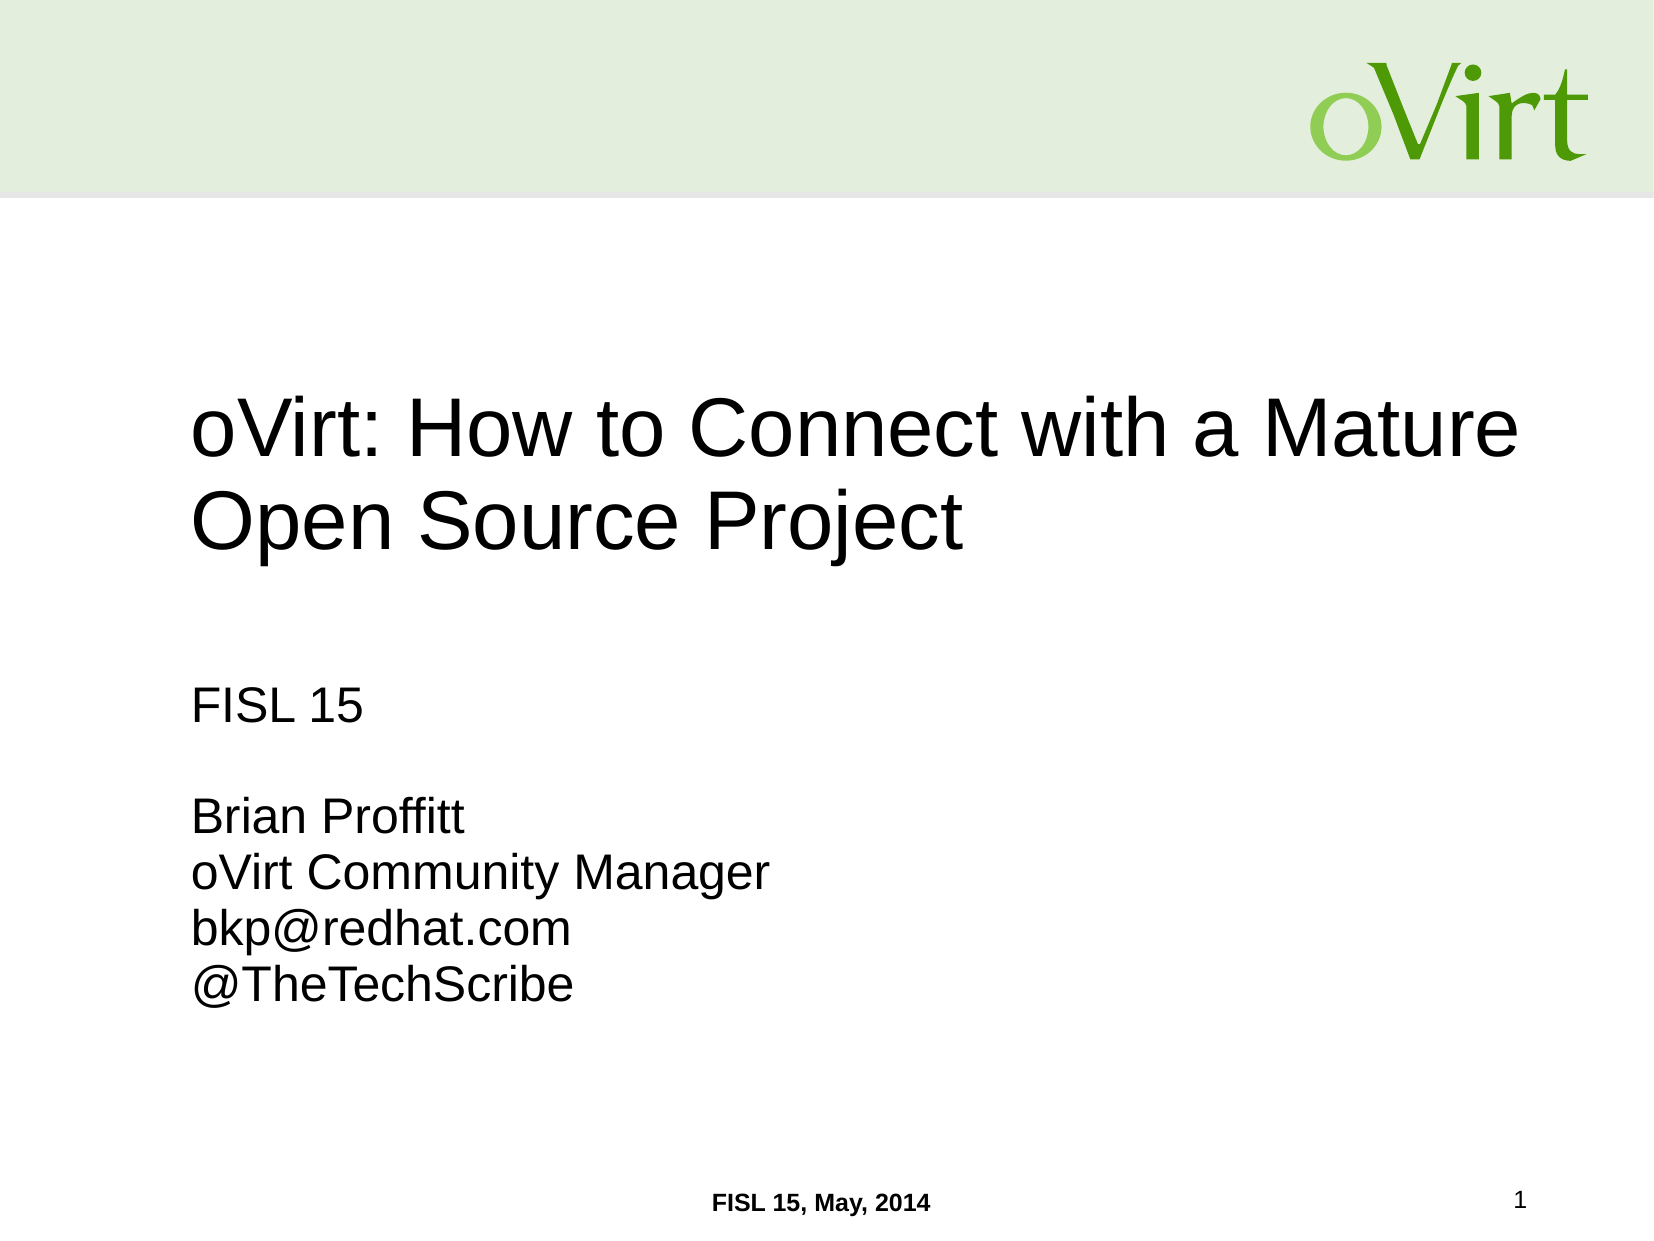

oVirt: How to Connect with a Mature Open Source Project
FISL 15
Brian Proffitt
oVirt Community Manager
bkp@redhat.com
@TheTechScribe